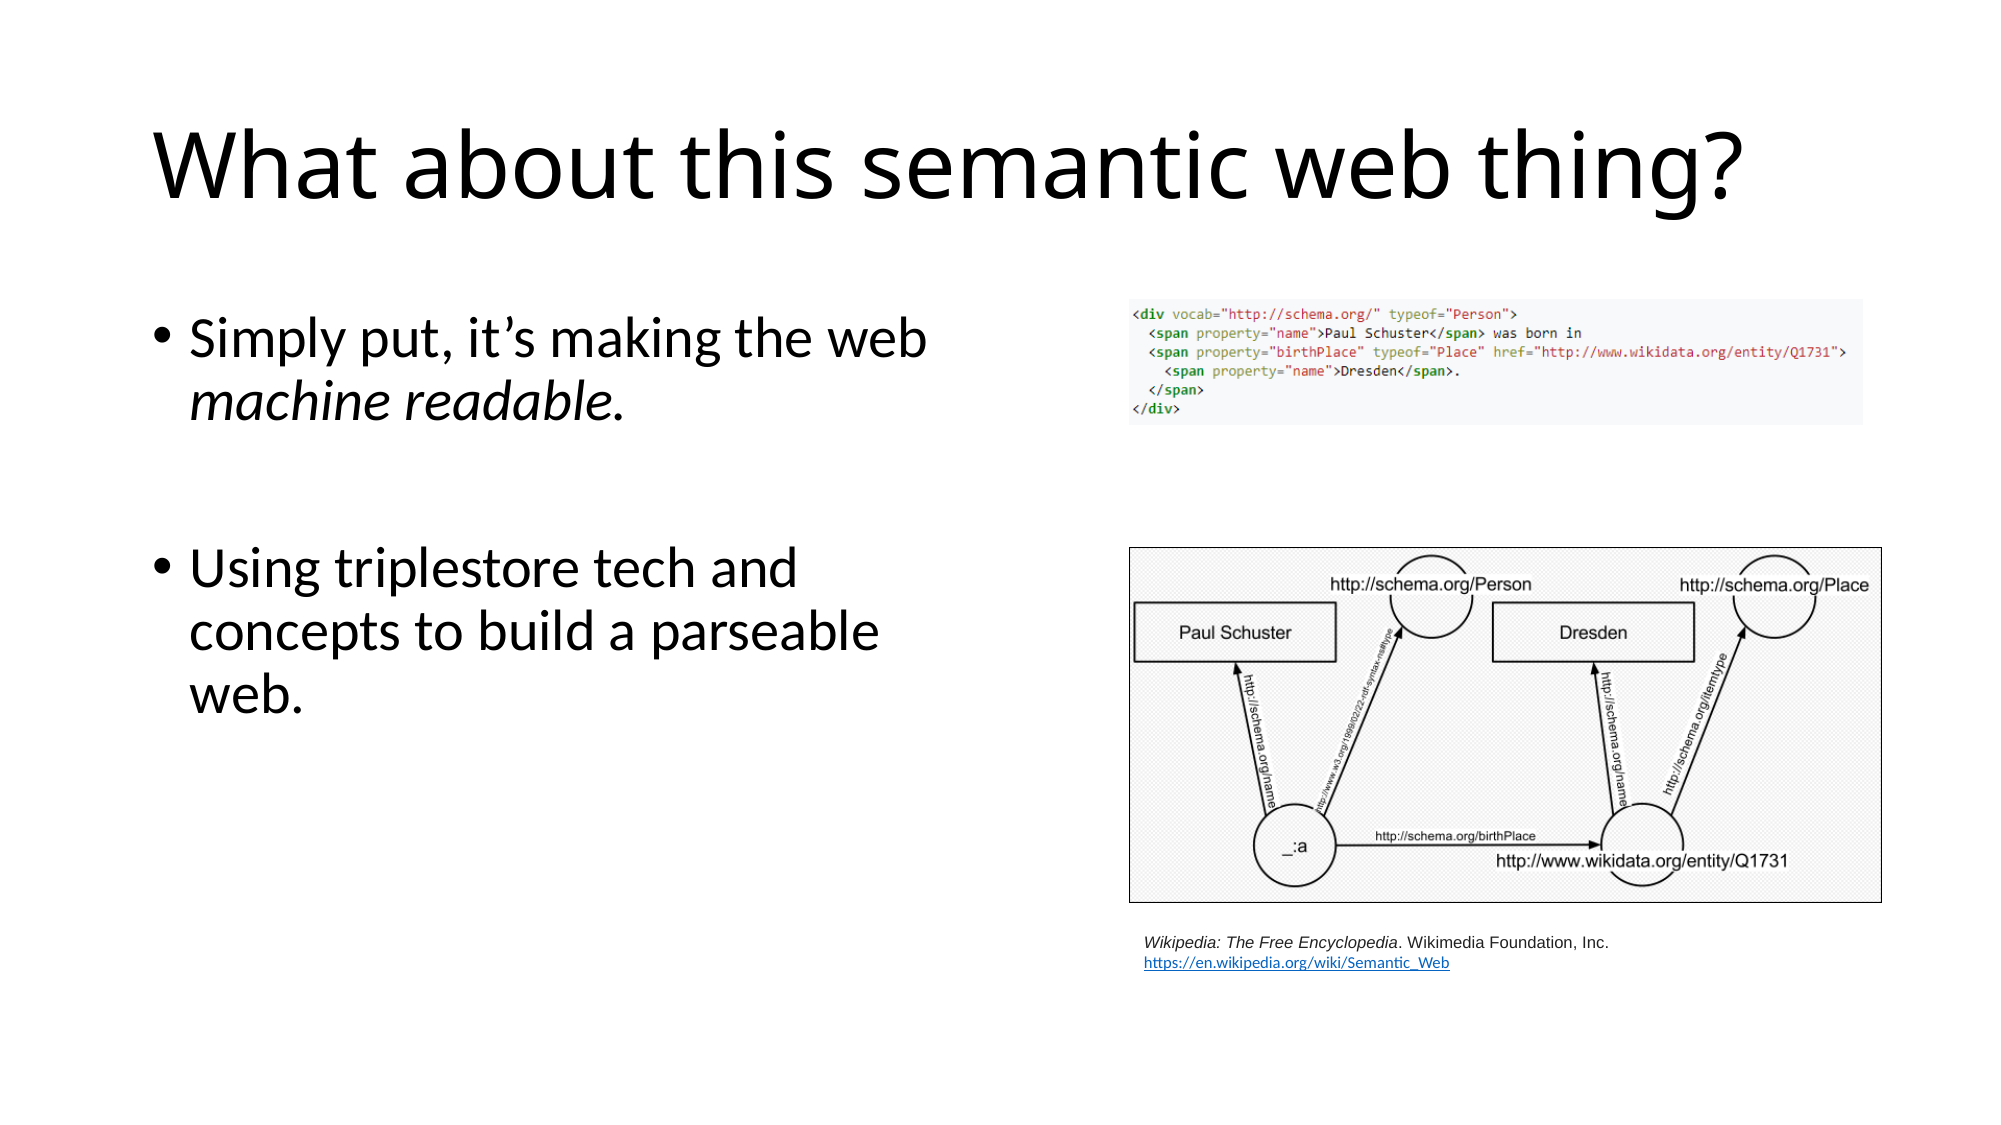

# What about this semantic web thing?
Simply put, it’s making the web machine readable.
Using triplestore tech and concepts to build a parseable web.
Wikipedia: The Free Encyclopedia. Wikimedia Foundation, Inc. https://en.wikipedia.org/wiki/Semantic_Web